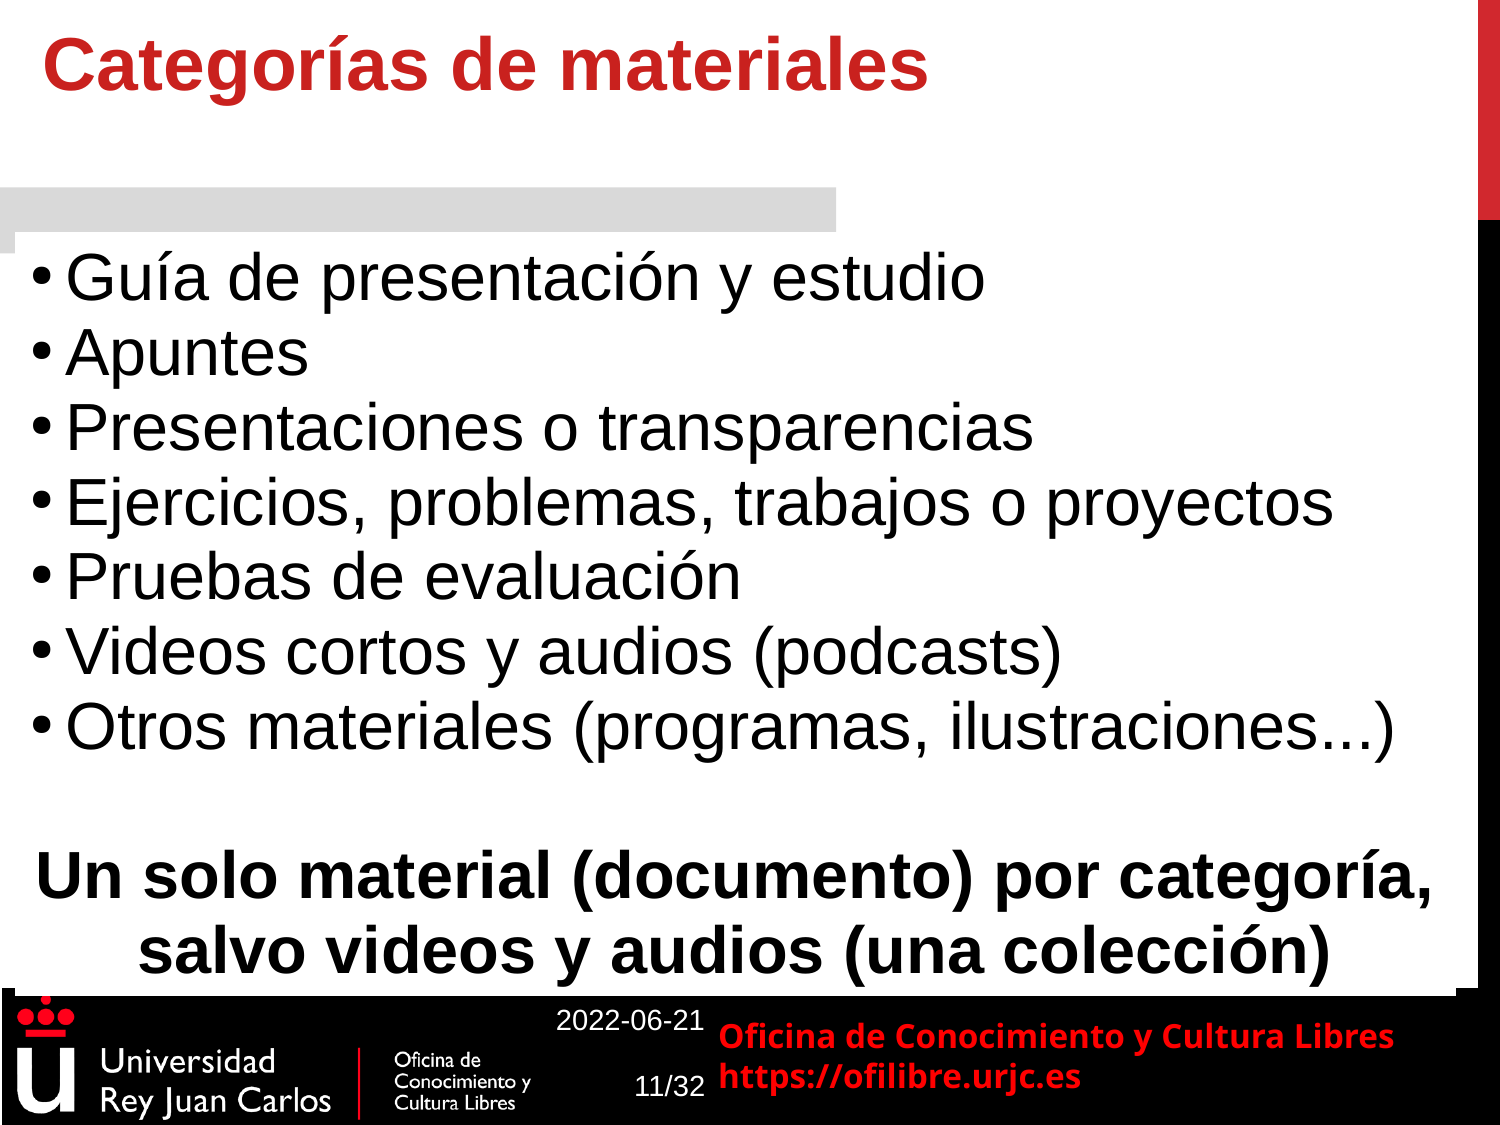

#
Categorías de materiales
Guía de presentación y estudio
Apuntes
Presentaciones o transparencias
Ejercicios, problemas, trabajos o proyectos
Pruebas de evaluación
Videos cortos y audios (podcasts)
Otros materiales (programas, ilustraciones...)
Un solo material (documento) por categoría, salvo videos y audios (una colección)